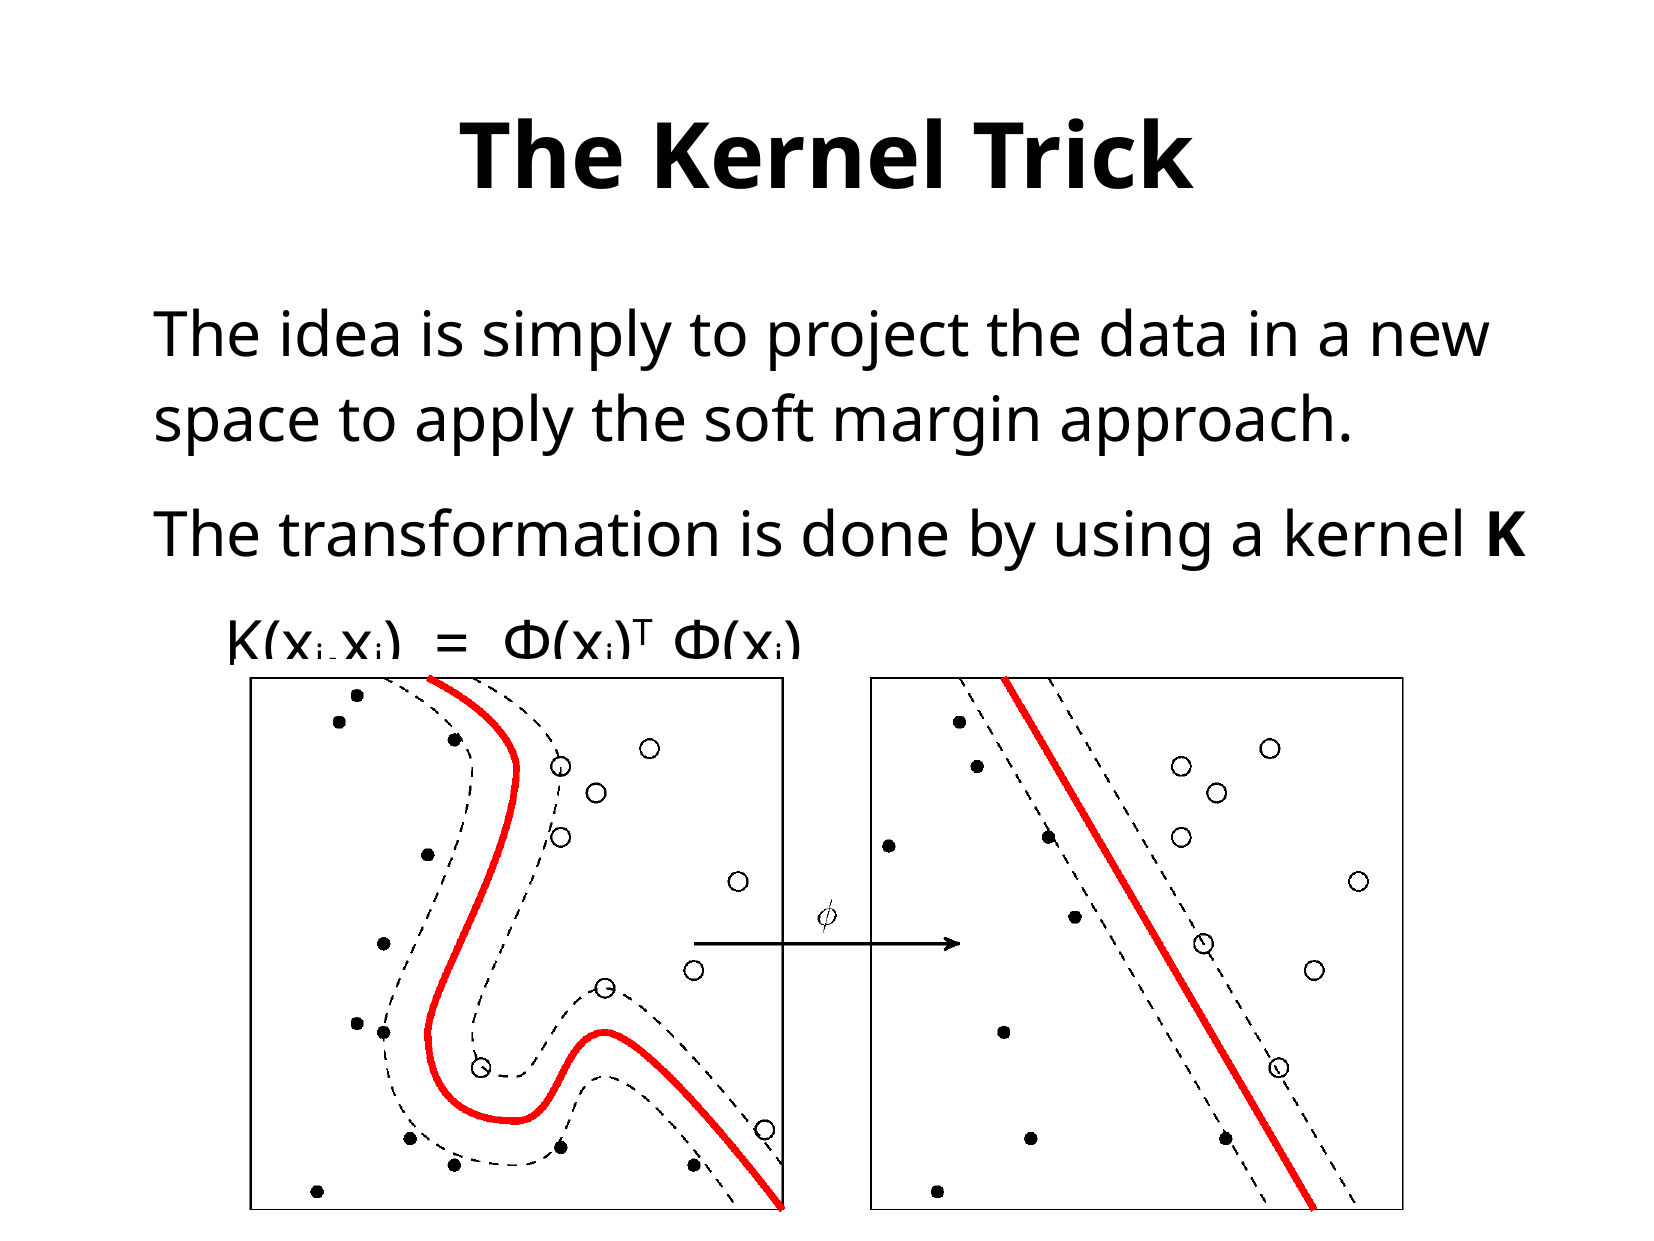

# The Kernel Trick
The idea is simply to project the data in a new space to apply the soft margin approach.
The transformation is done by using a kernel K
K(xi,xj) = Φ(xi)T Φ(xj)